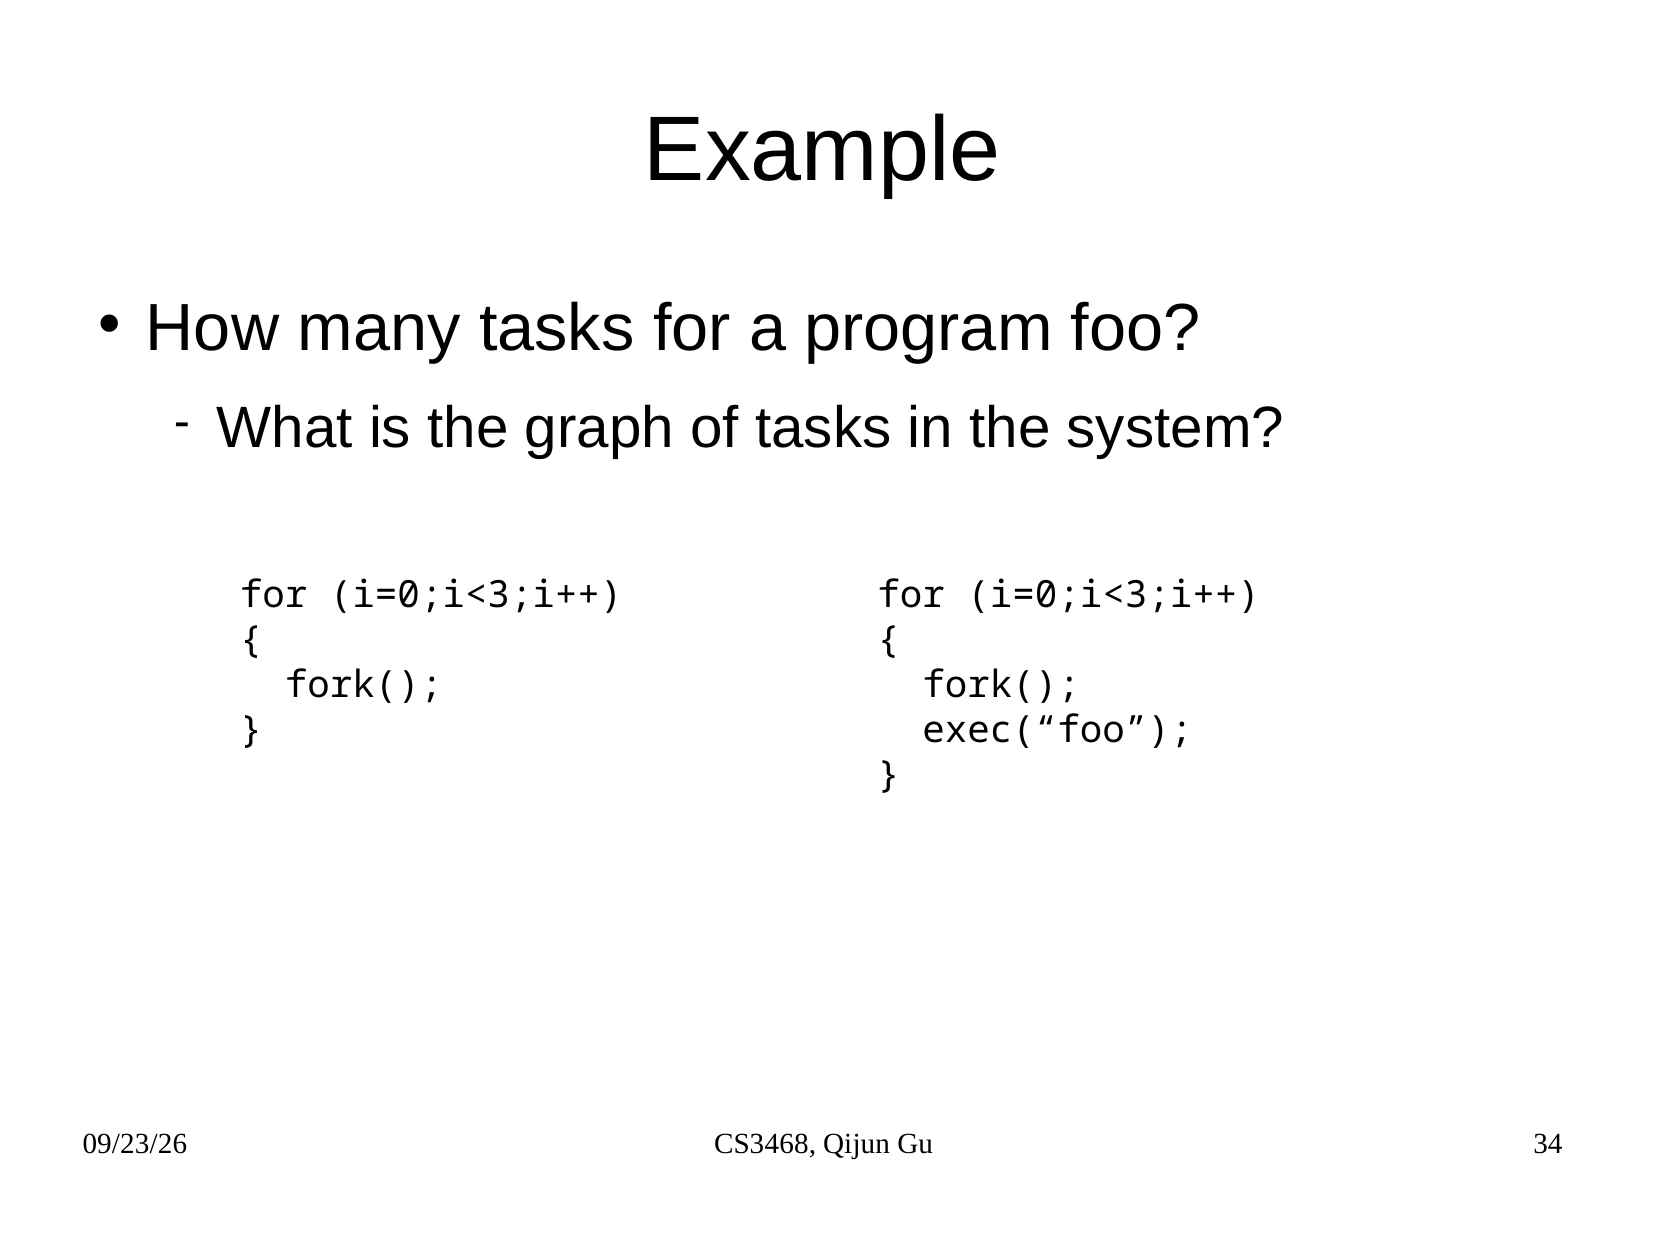

# Example
How many tasks for a program foo?
What is the graph of tasks in the system?
for (i=0;i<3;i++)
{
 fork();
}
for (i=0;i<3;i++)
{
 fork();
 exec(“foo”);
}
CS3468, Qijun Gu
34